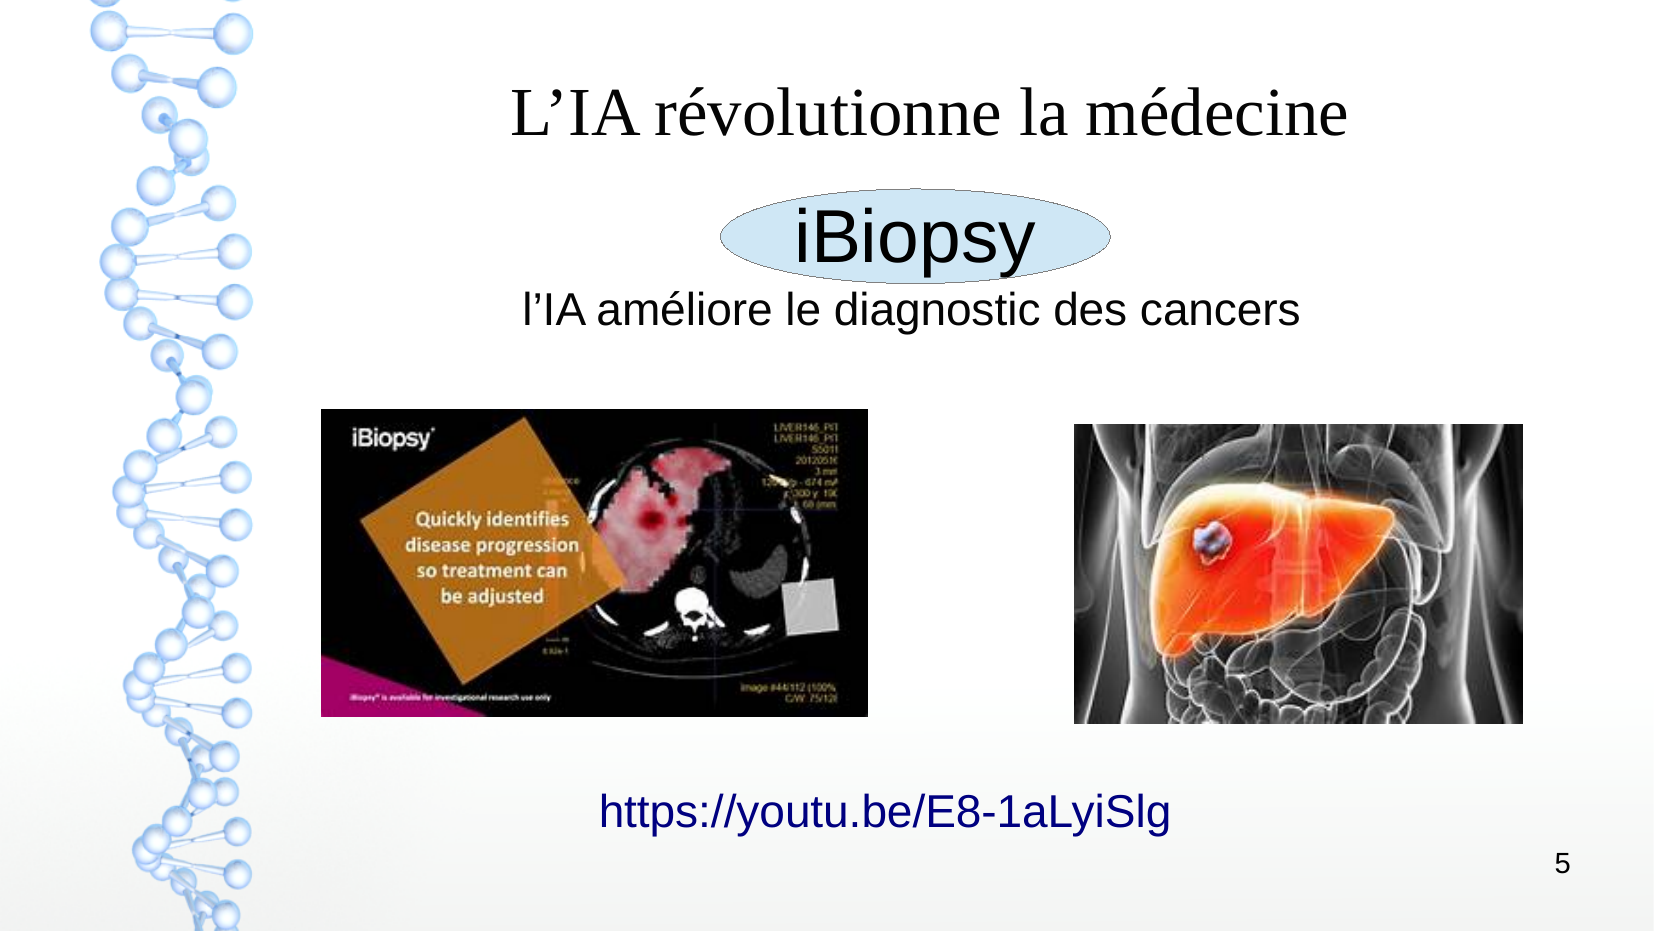

# L’IA révolutionne la médecine
iBiopsy
 l’IA améliore le diagnostic des cancers
 https://youtu.be/E8-1aLyiSlg
5